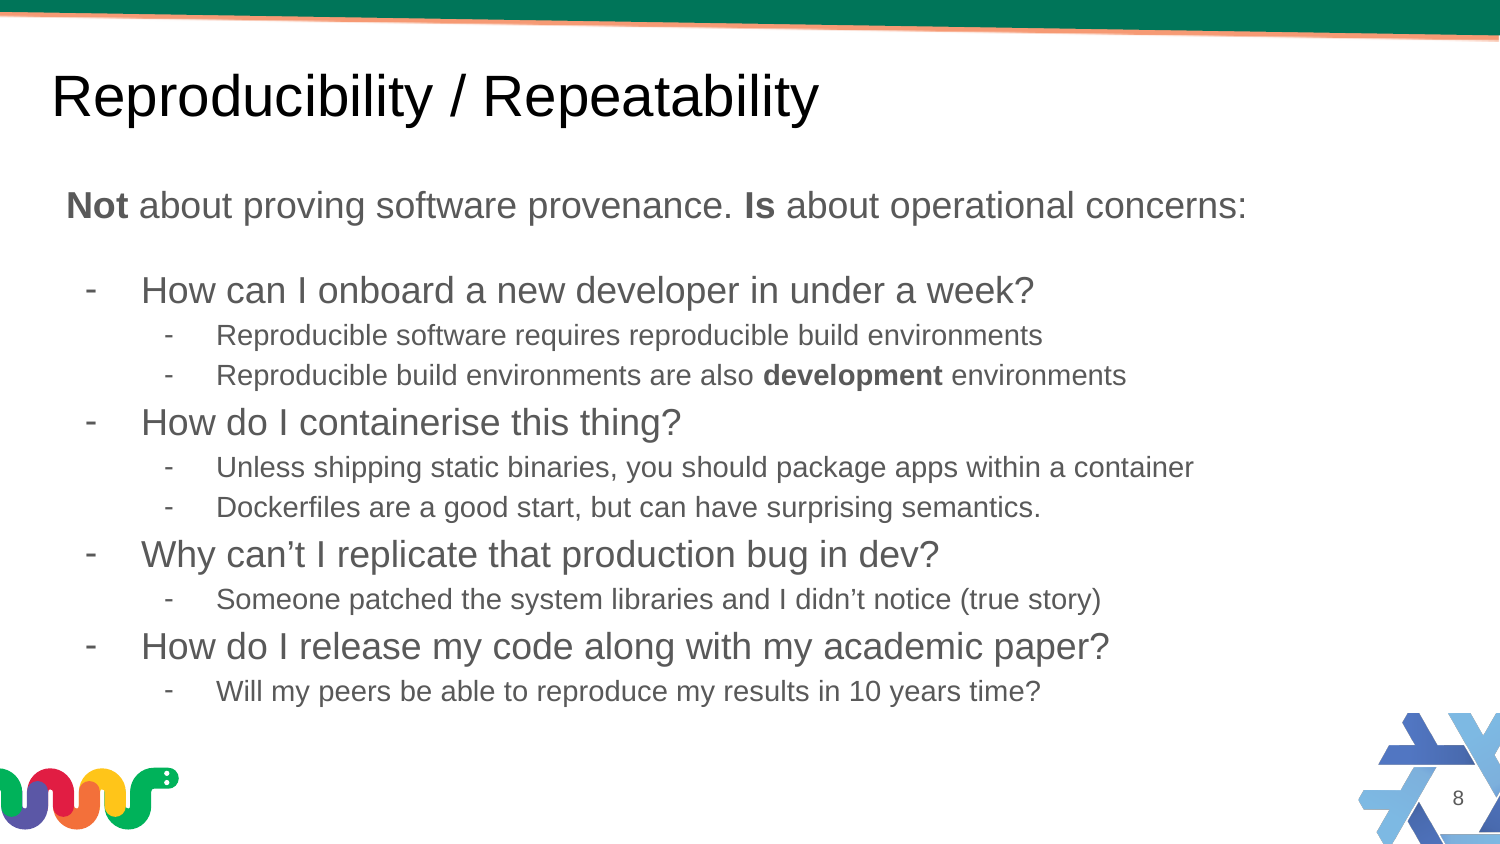

Reproducibility / Repeatability
# Not about proving software provenance. Is about operational concerns:
How can I onboard a new developer in under a week?
Reproducible software requires reproducible build environments
Reproducible build environments are also development environments
How do I containerise this thing?
Unless shipping static binaries, you should package apps within a container
Dockerfiles are a good start, but can have surprising semantics.
Why can’t I replicate that production bug in dev?
Someone patched the system libraries and I didn’t notice (true story)
How do I release my code along with my academic paper?
Will my peers be able to reproduce my results in 10 years time?
8